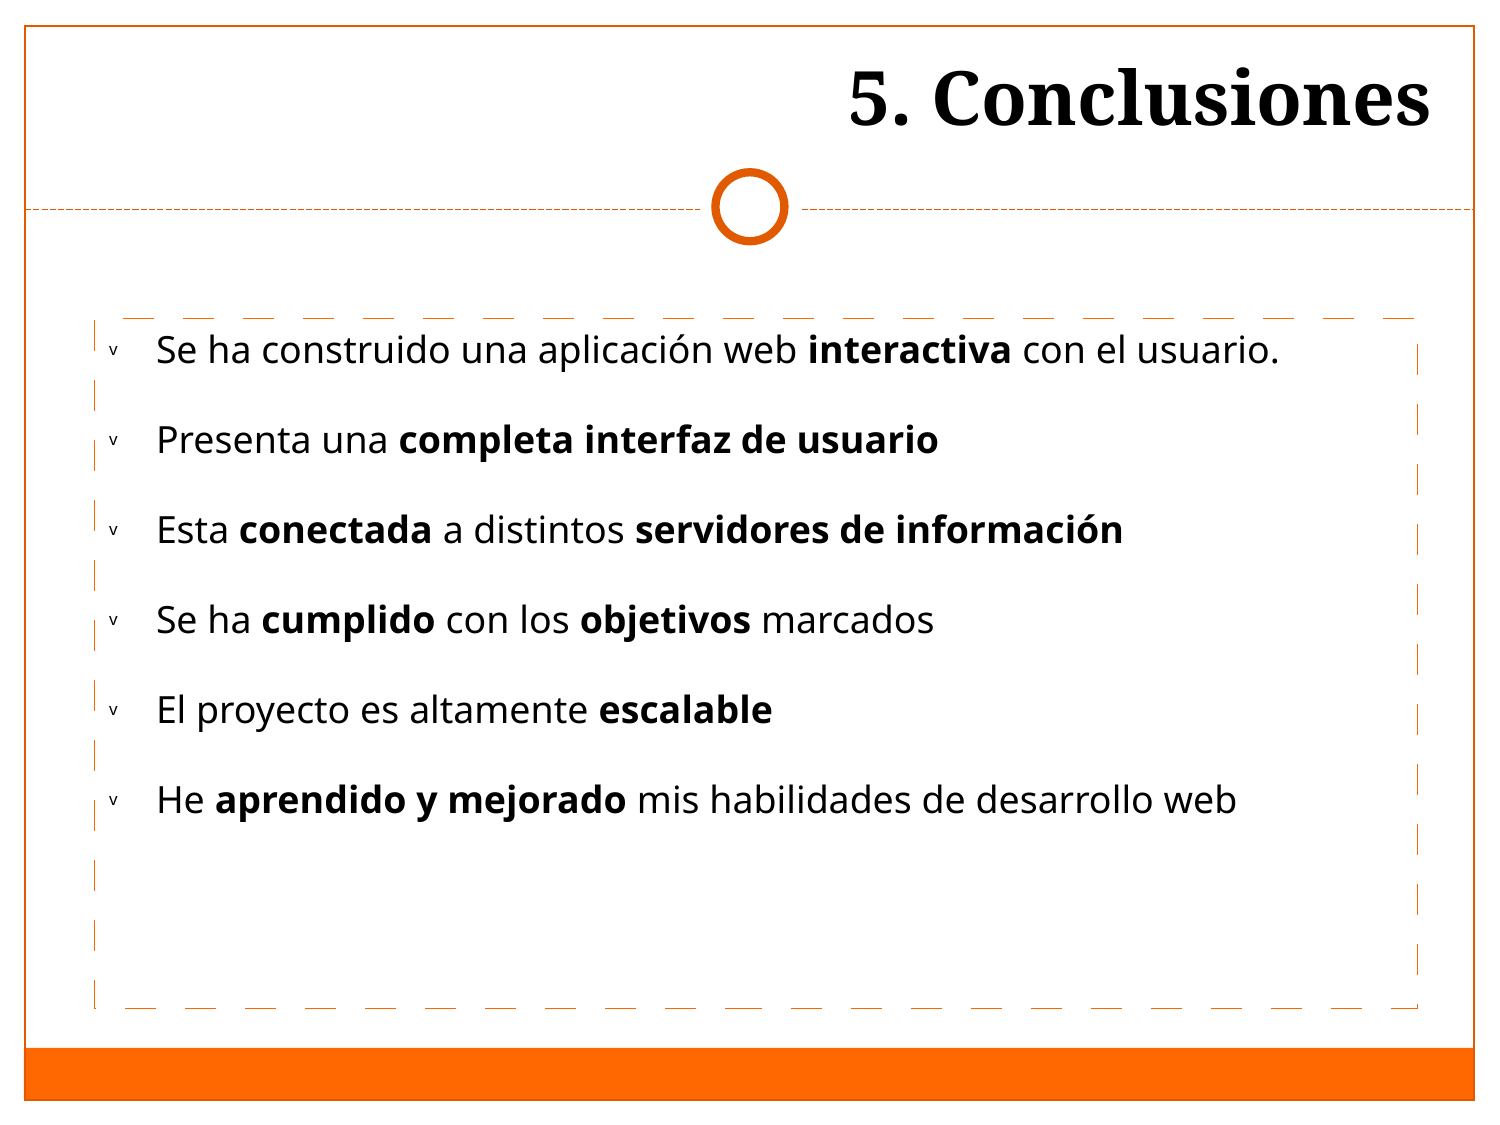

5. Conclusiones
Se ha construido una aplicación web interactiva con el usuario.
Presenta una completa interfaz de usuario
Esta conectada a distintos servidores de información
Se ha cumplido con los objetivos marcados
El proyecto es altamente escalable
He aprendido y mejorado mis habilidades de desarrollo web